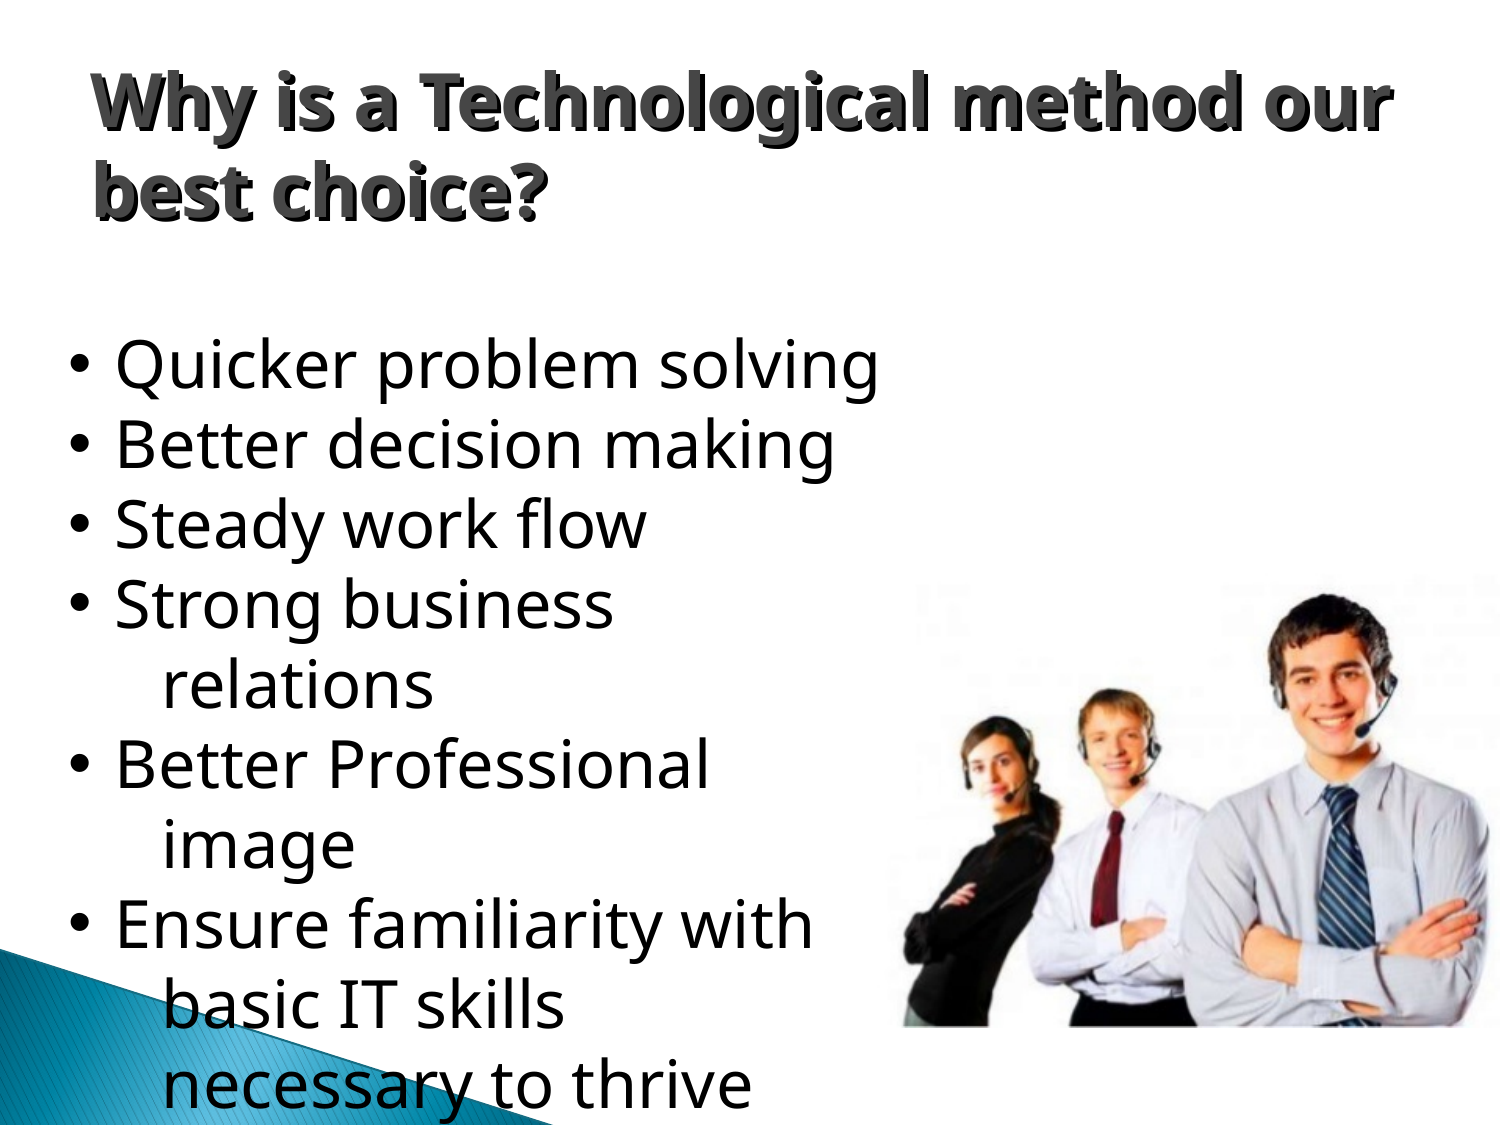

# Why is a Technological method our best choice?
Quicker problem solving
Better decision making
Steady work flow
Strong business relations
Better Professional image
Ensure familiarity with basic IT skills necessary to thrive